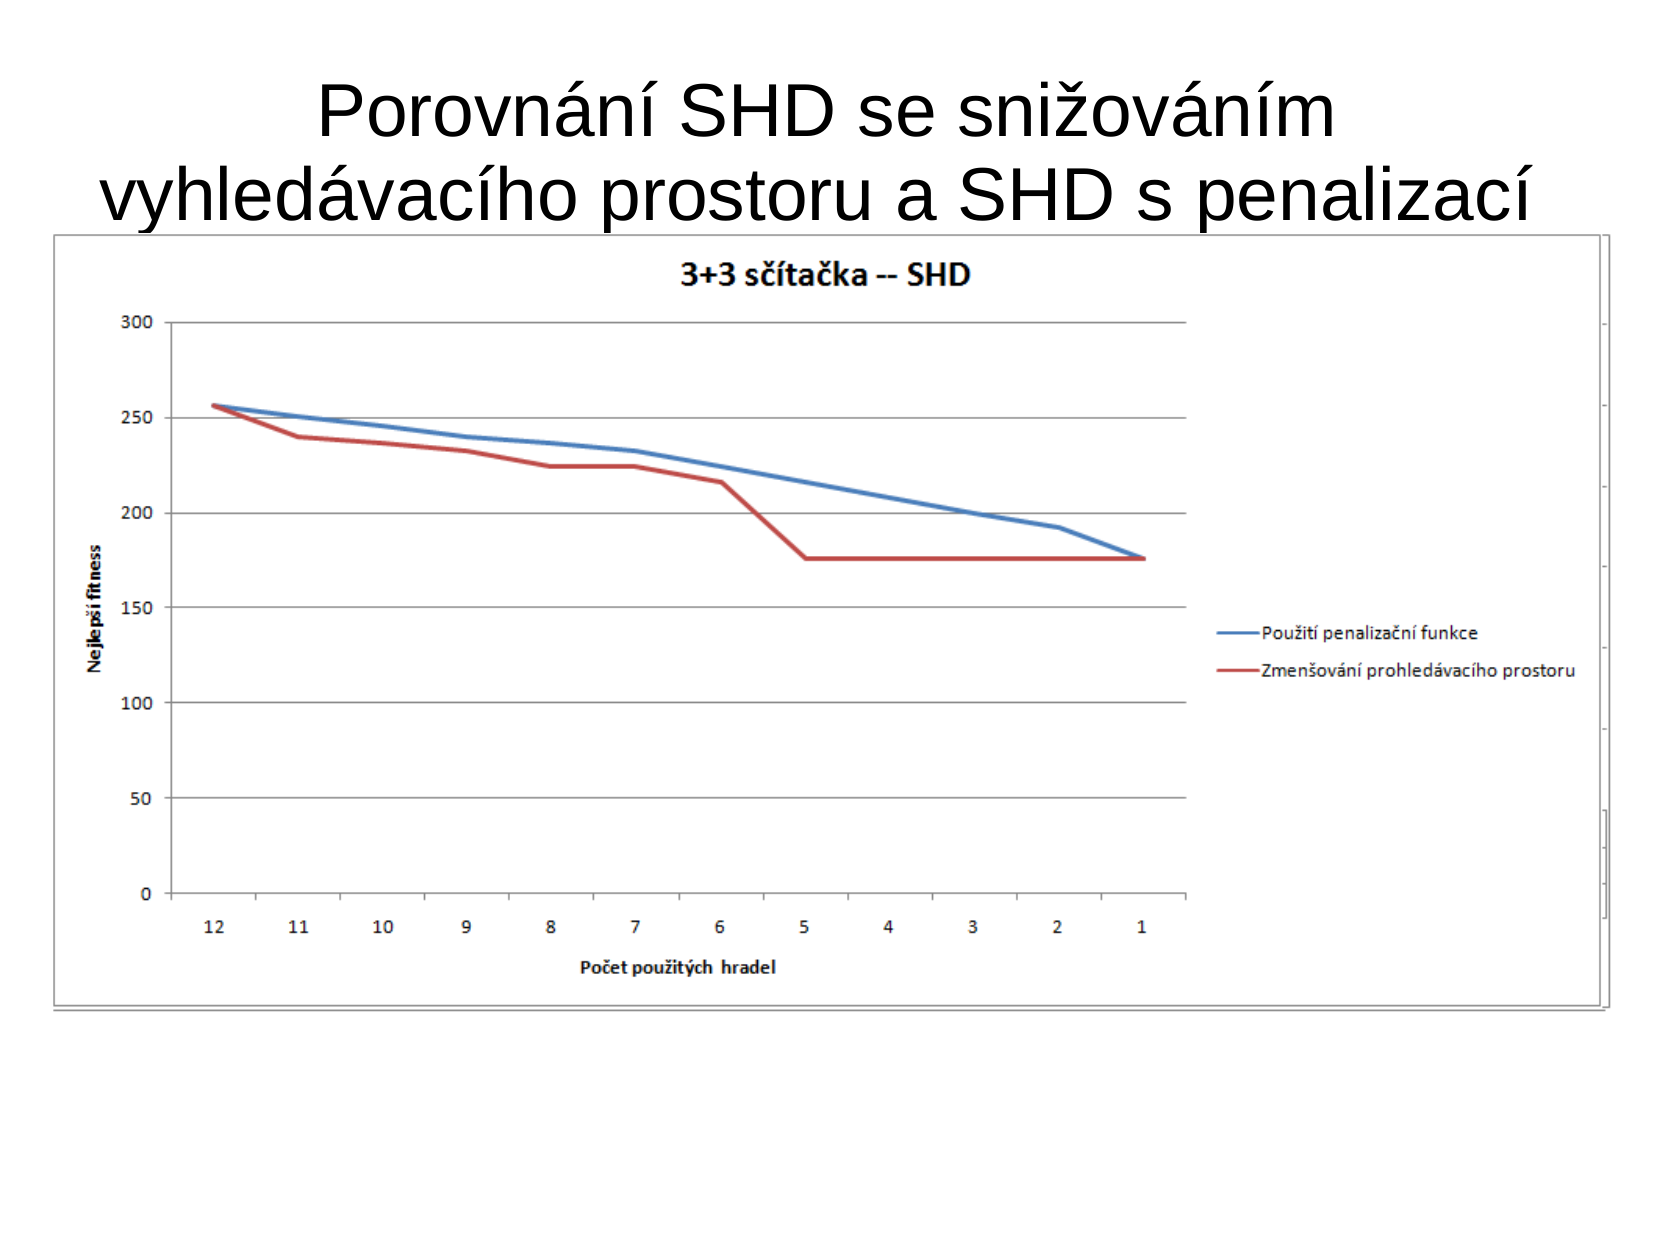

# Porovnání SHD se snižováním vyhledávacího prostoru a SHD s penalizací